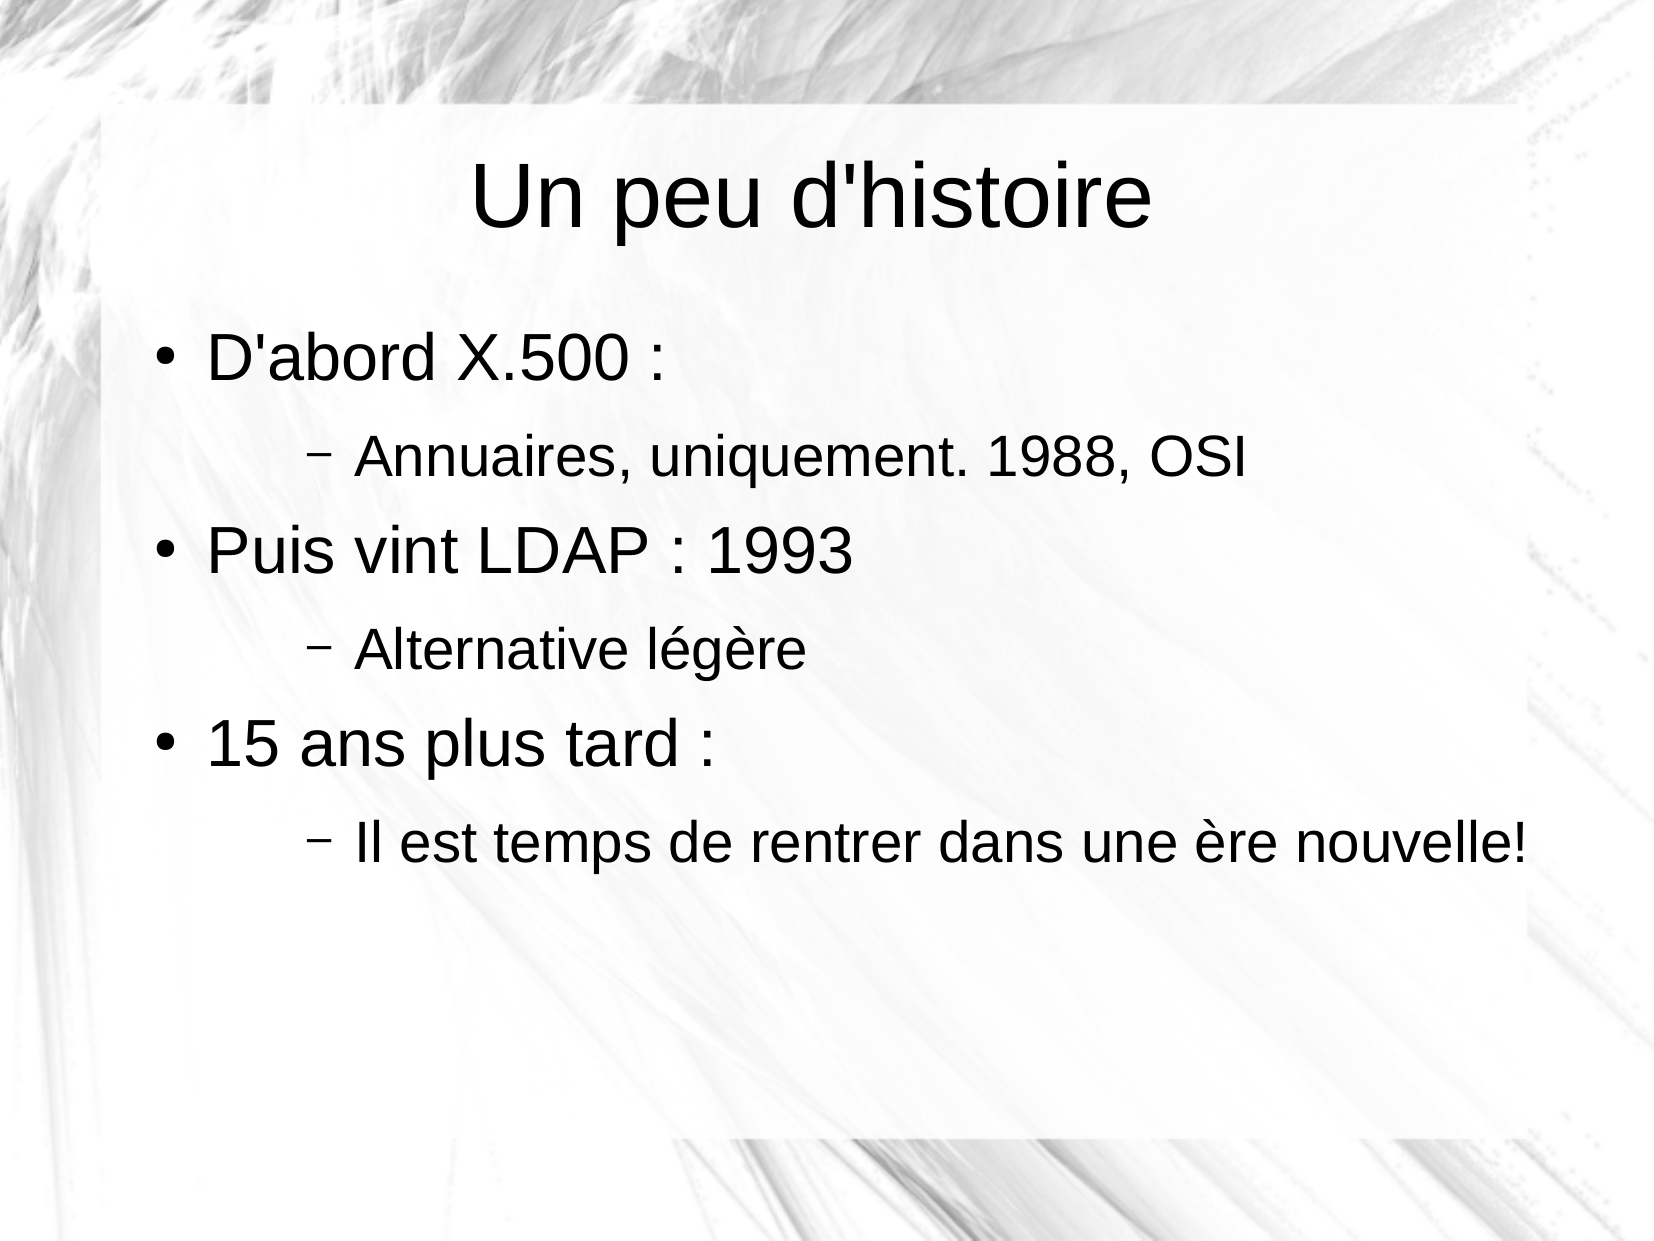

# Un peu d'histoire
D'abord X.500 :
Annuaires, uniquement. 1988, OSI
Puis vint LDAP : 1993
Alternative légère
15 ans plus tard :
Il est temps de rentrer dans une ère nouvelle!